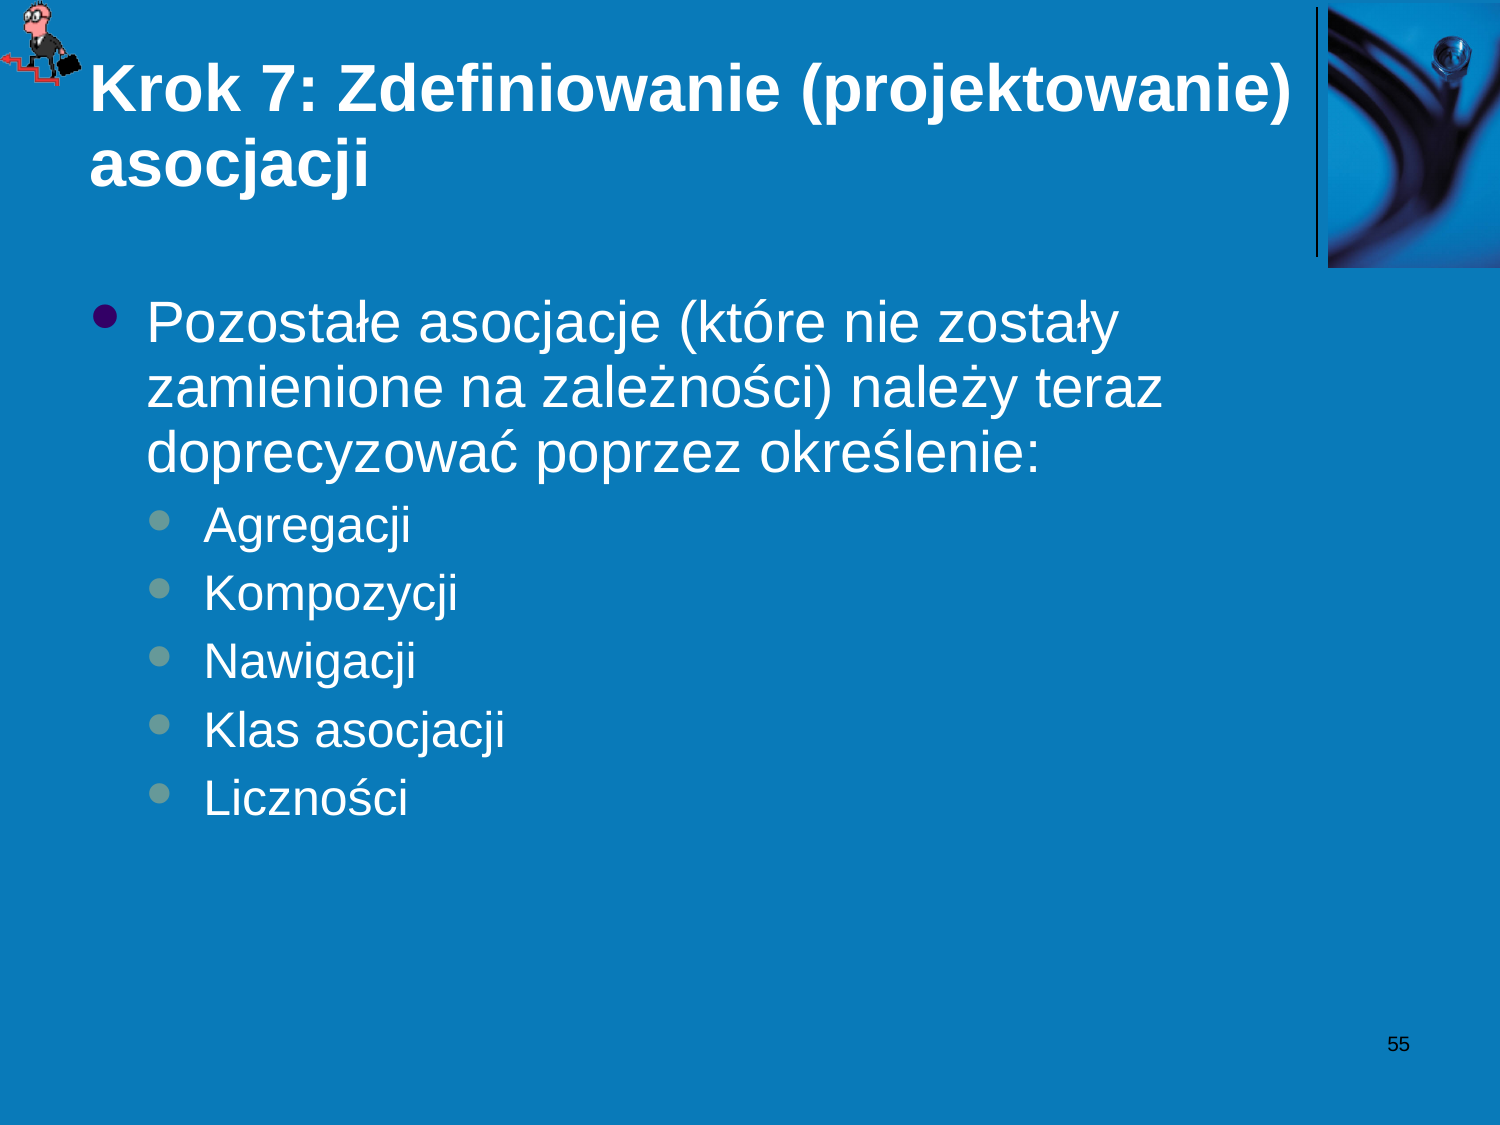

# Krok 7: Zdefiniowanie (projektowanie) asocjacji
Pozostałe asocjacje (które nie zostały zamienione na zależności) należy teraz doprecyzować poprzez określenie:
Agregacji
Kompozycji
Nawigacji
Klas asocjacji
Liczności
55